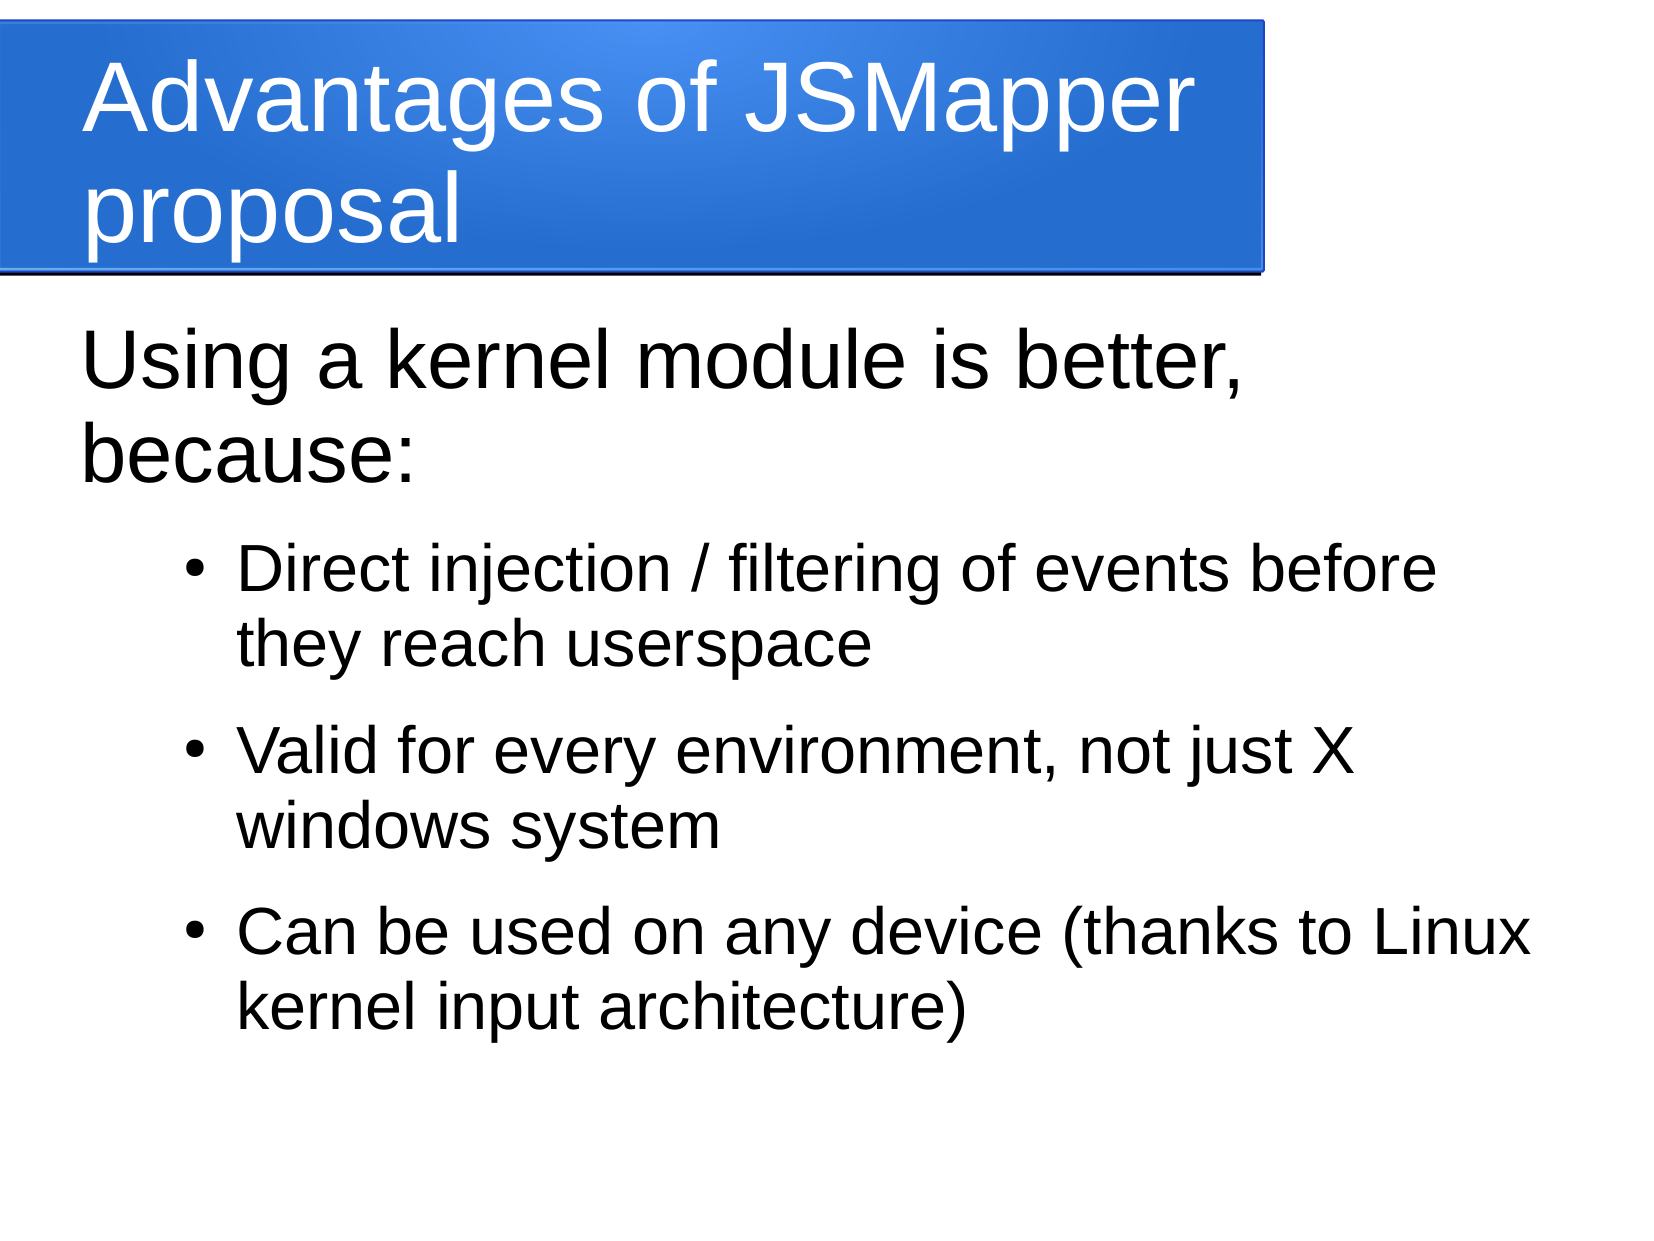

# Advantages of JSMapper proposal
Using a kernel module is better, because:
Direct injection / filtering of events before they reach userspace
Valid for every environment, not just X windows system
Can be used on any device (thanks to Linux kernel input architecture)